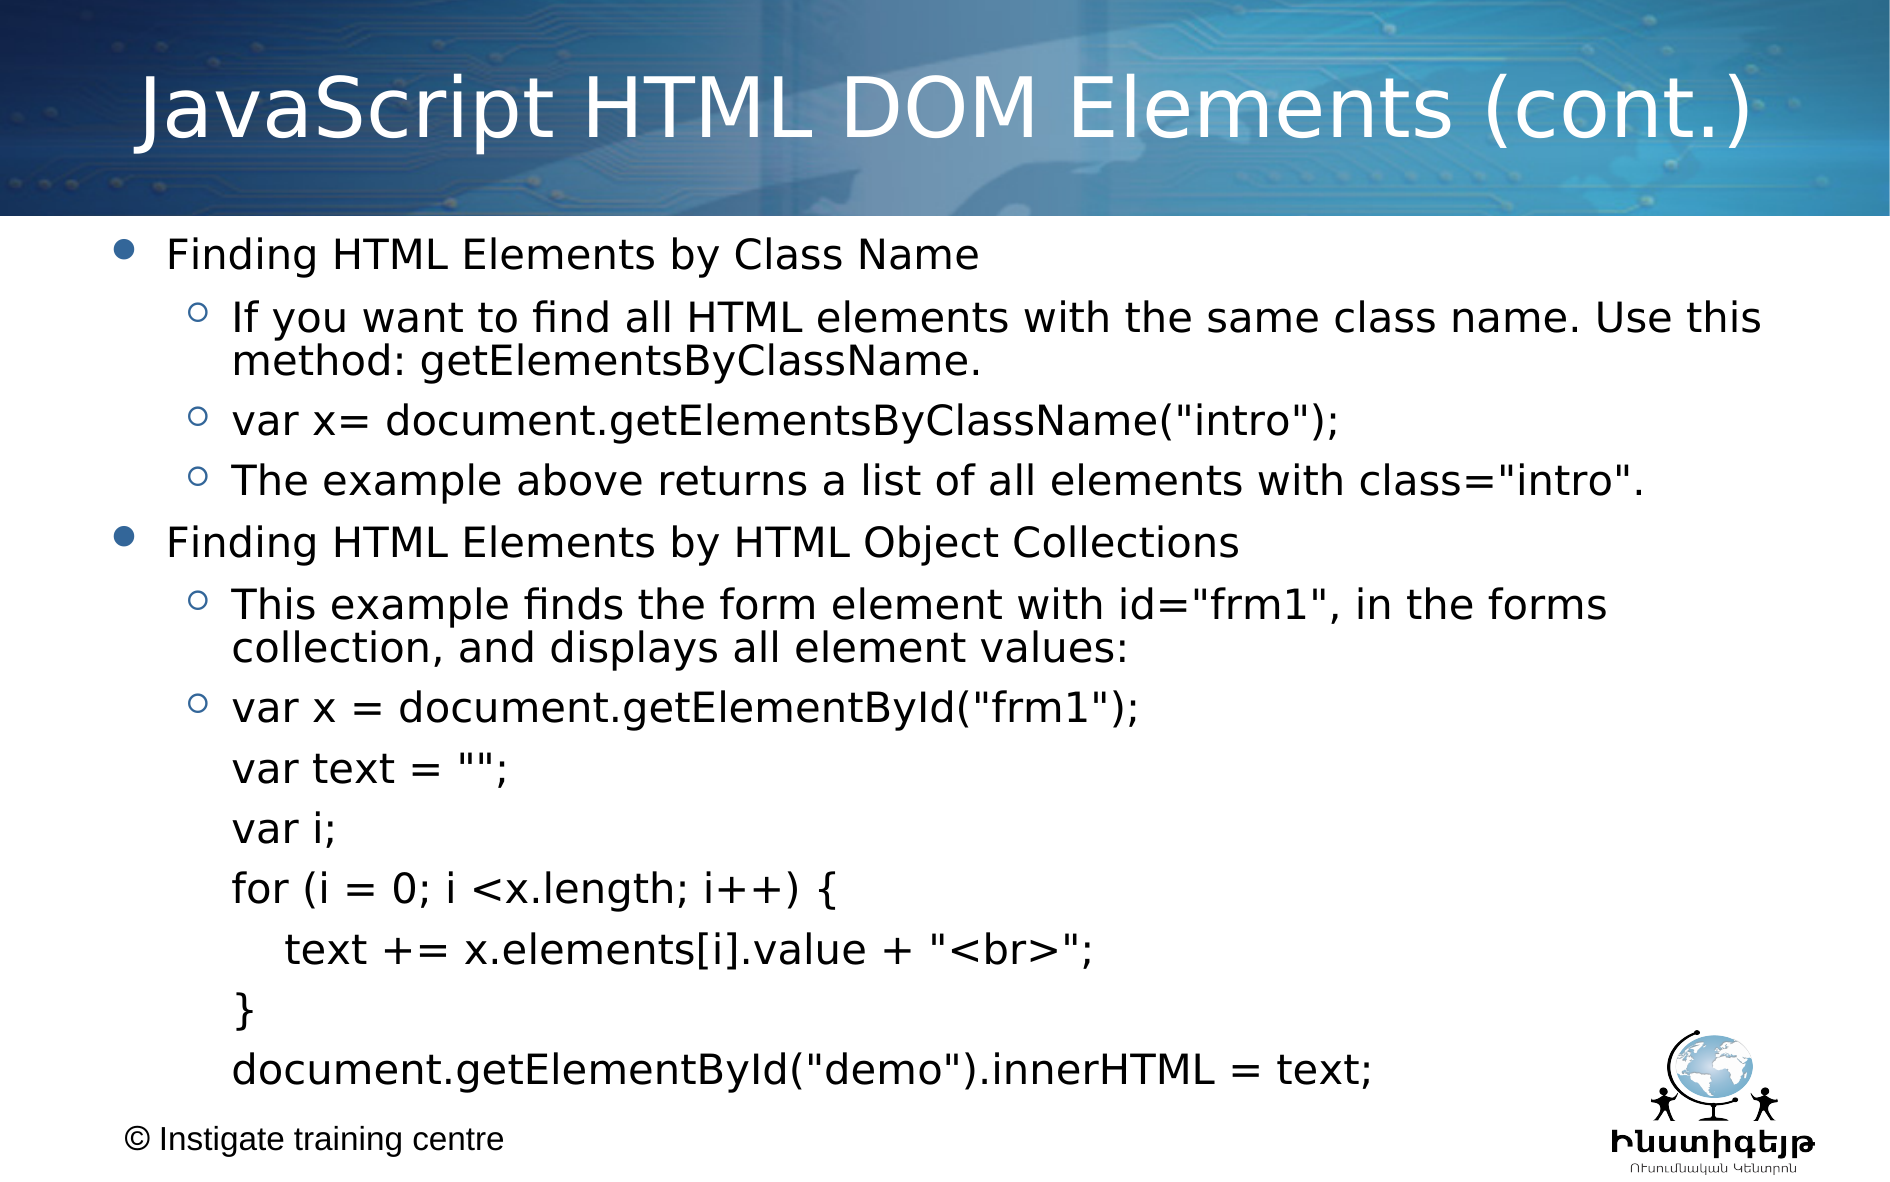

JavaScript HTML DOM Elements (cont.)
# Finding HTML Elements by Class Name
If you want to find all HTML elements with the same class name. Use this method: getElementsByClassName.
var x= document.getElementsByClassName("intro");
The example above returns a list of all elements with class="intro".
Finding HTML Elements by HTML Object Collections
This example finds the form element with id="frm1", in the forms collection, and displays all element values:
var x = document.getElementById("frm1");
var text = "";
var i;
for (i = 0; i <x.length; i++) {
 text += x.elements[i].value + "<br>";
}
document.getElementById("demo").innerHTML = text;